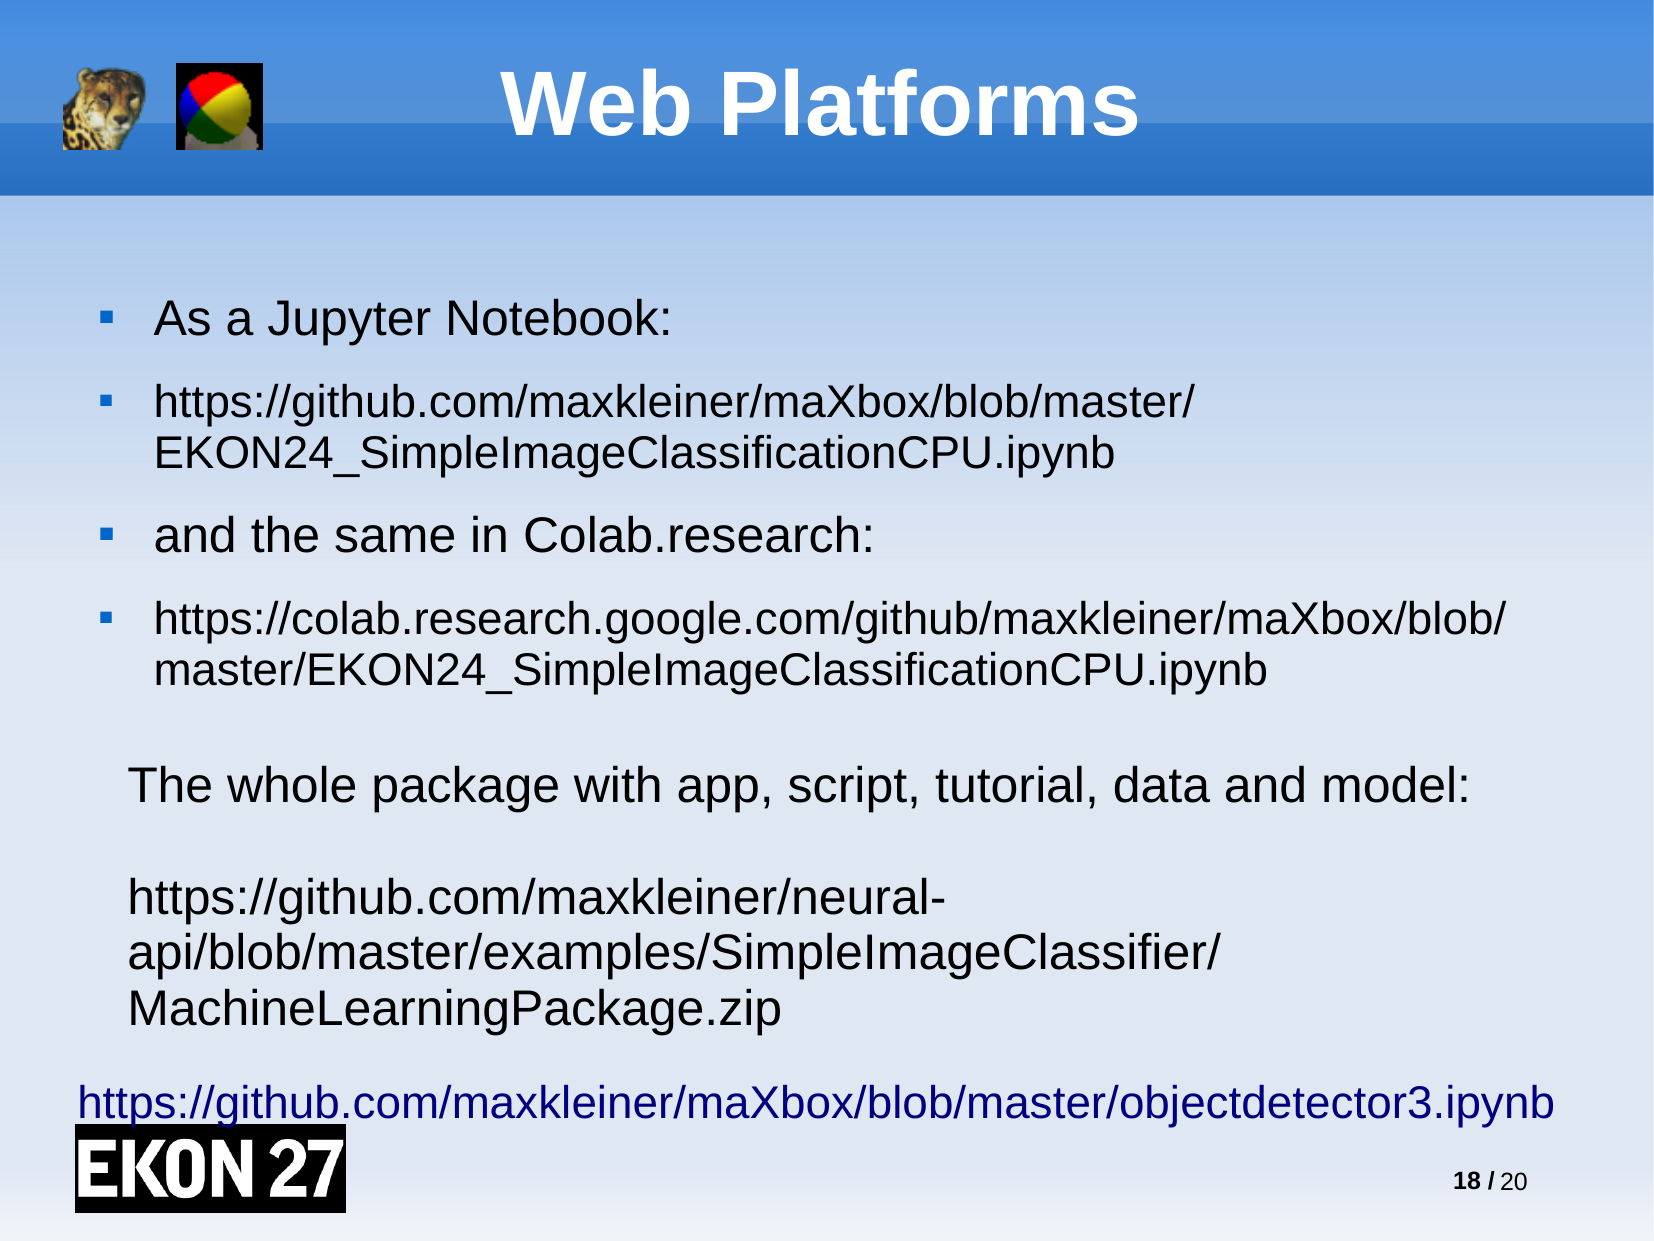

# Web Platforms
As a Jupyter Notebook:
https://github.com/maxkleiner/maXbox/blob/master/EKON24_SimpleImageClassificationCPU.ipynb
and the same in Colab.research:
https://colab.research.google.com/github/maxkleiner/maXbox/blob/master/EKON24_SimpleImageClassificationCPU.ipynb
The whole package with app, script, tutorial, data and model:
https://github.com/maxkleiner/neural-
api/blob/master/examples/SimpleImageClassifier/MachineLearningPackage.zip
https://github.com/maxkleiner/maXbox/blob/master/objectdetector3.ipynb
18